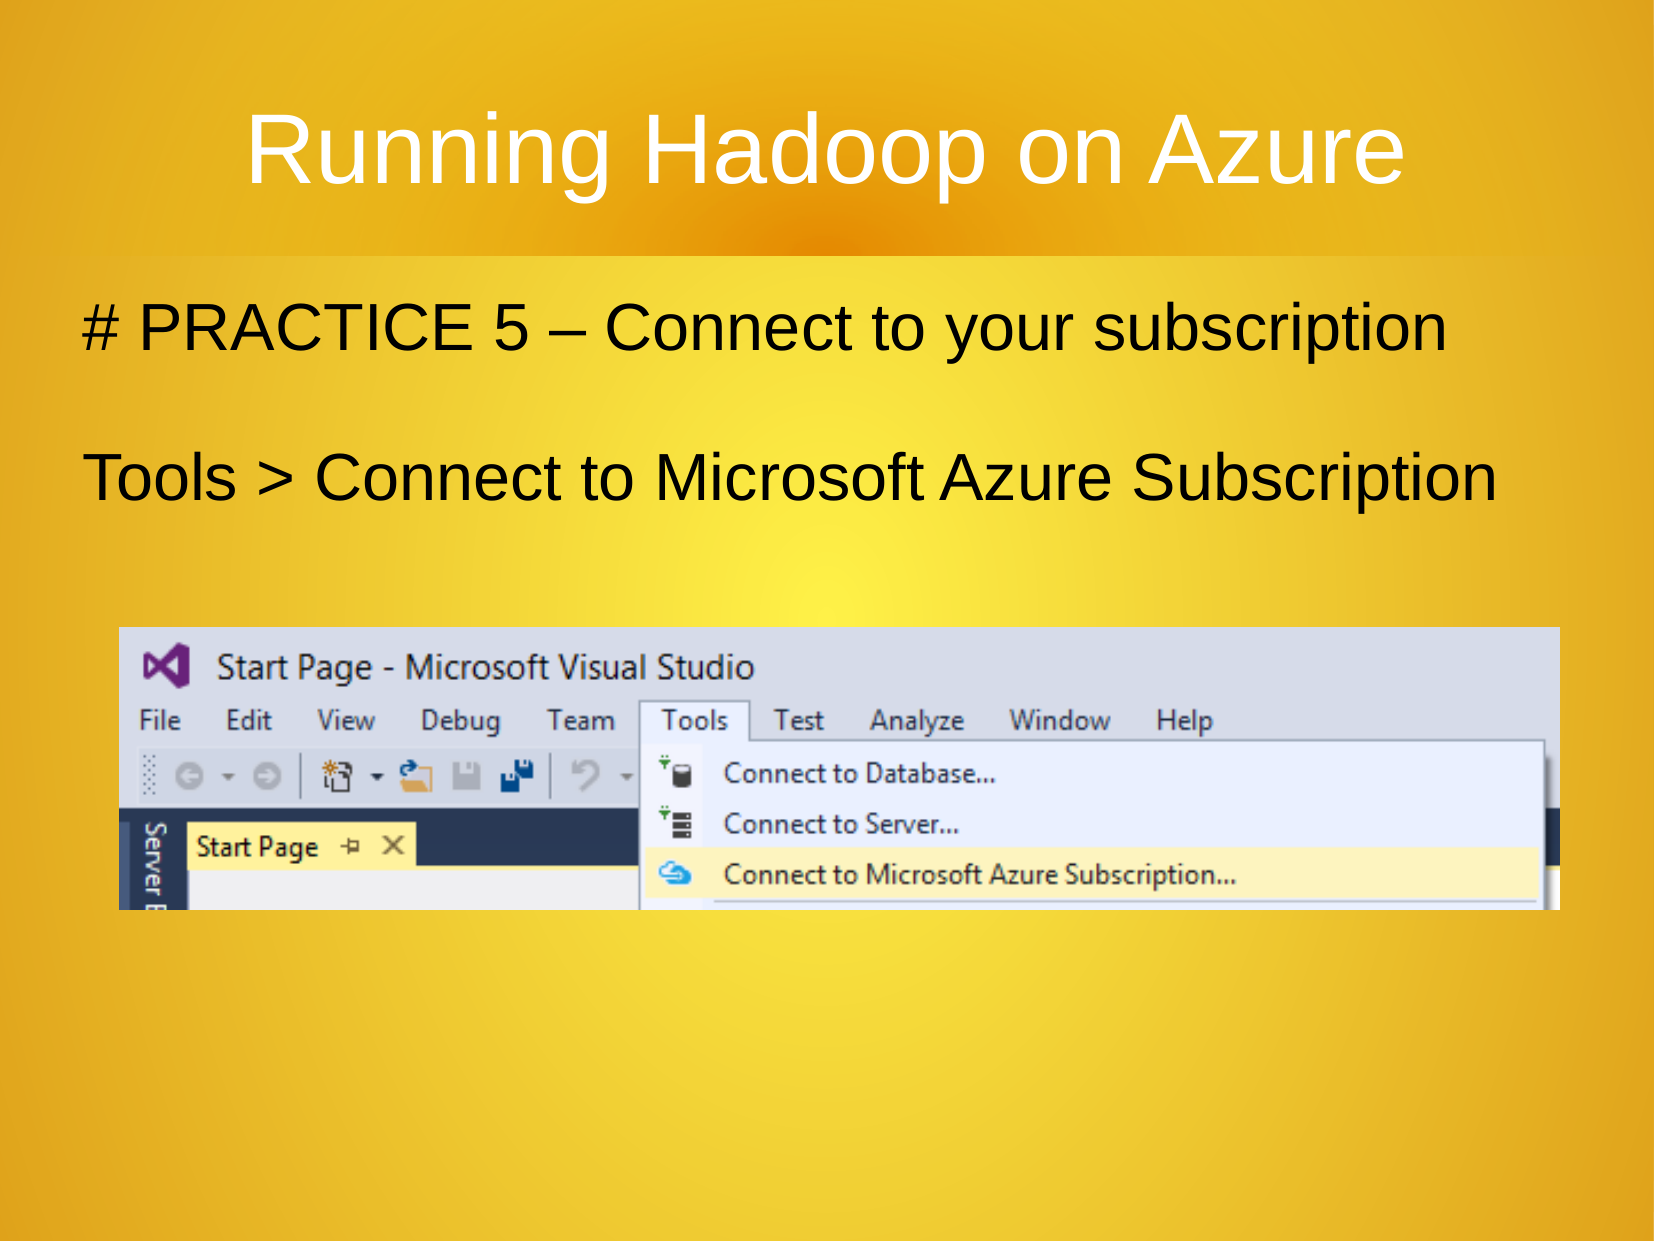

# Running Hadoop on Azure
# PRACTICE 5 – Connect to your subscription
Tools > Connect to Microsoft Azure Subscription